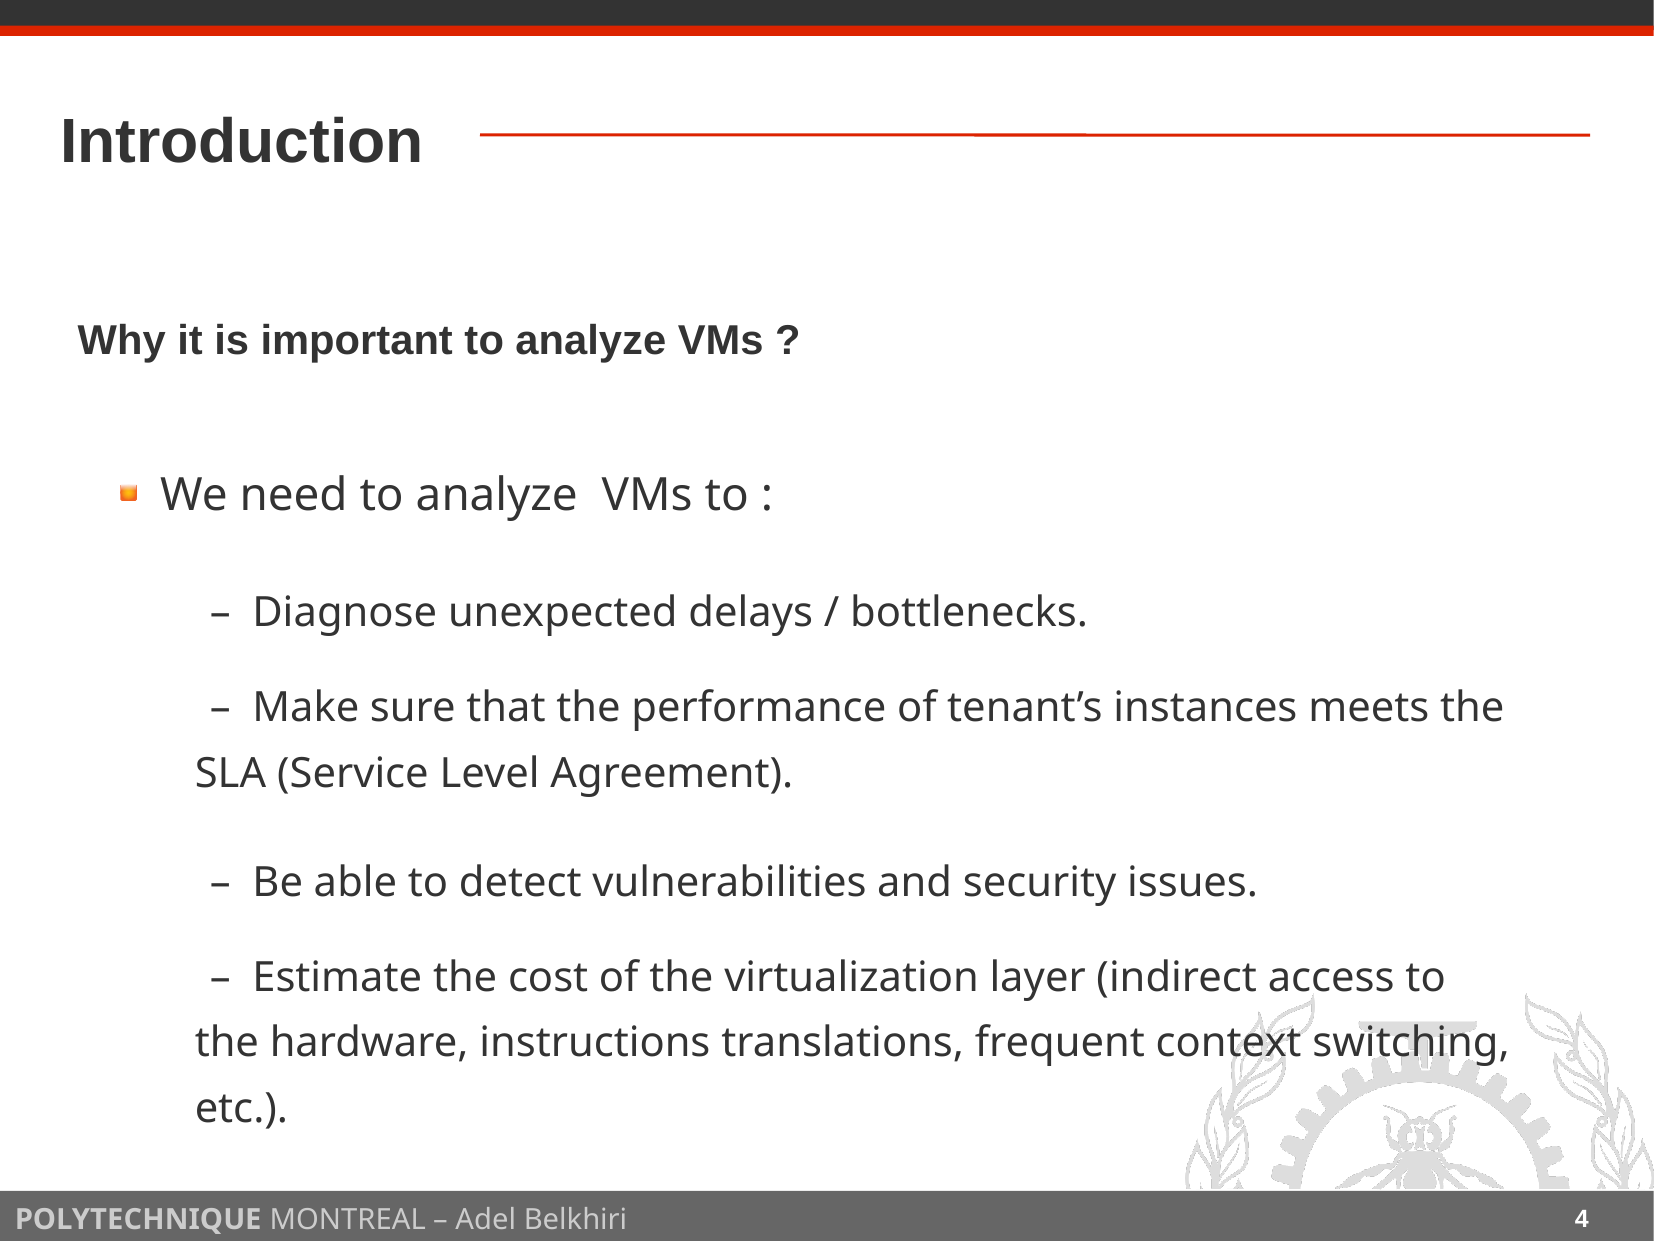

Introduction
Why it is important to analyze VMs ?
 We need to analyze VMs to :
– Diagnose unexpected delays / bottlenecks.
– Make sure that the performance of tenant’s instances meets the SLA (Service Level Agreement).
– Be able to detect vulnerabilities and security issues.
– Estimate the cost of the virtualization layer (indirect access to the hardware, instructions translations, frequent context switching, etc.).
POLYTECHNIQUE MONTREAL – Adel Belkhiri
4